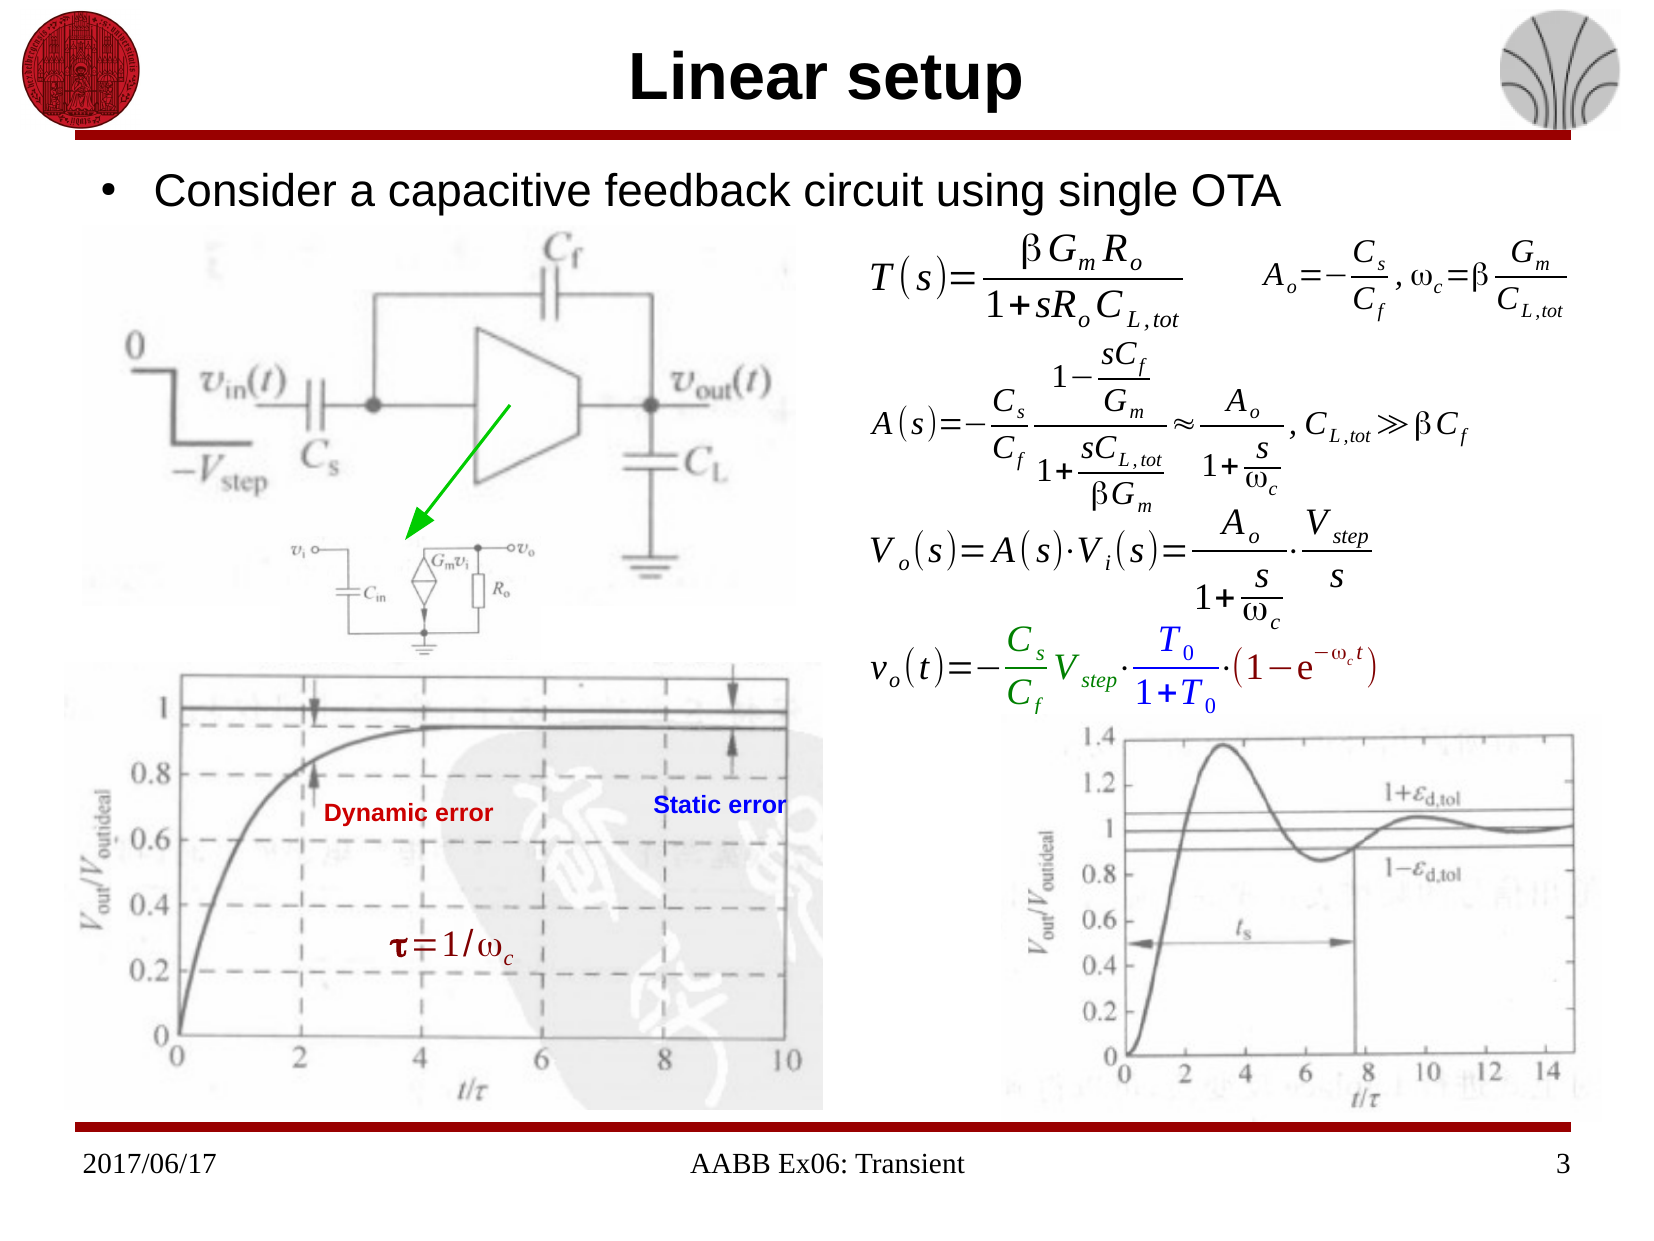

# Linear setup
Consider a capacitive feedback circuit using single OTA
Static error
Dynamic error
2017/06/17
AABB Ex06: Transient
3